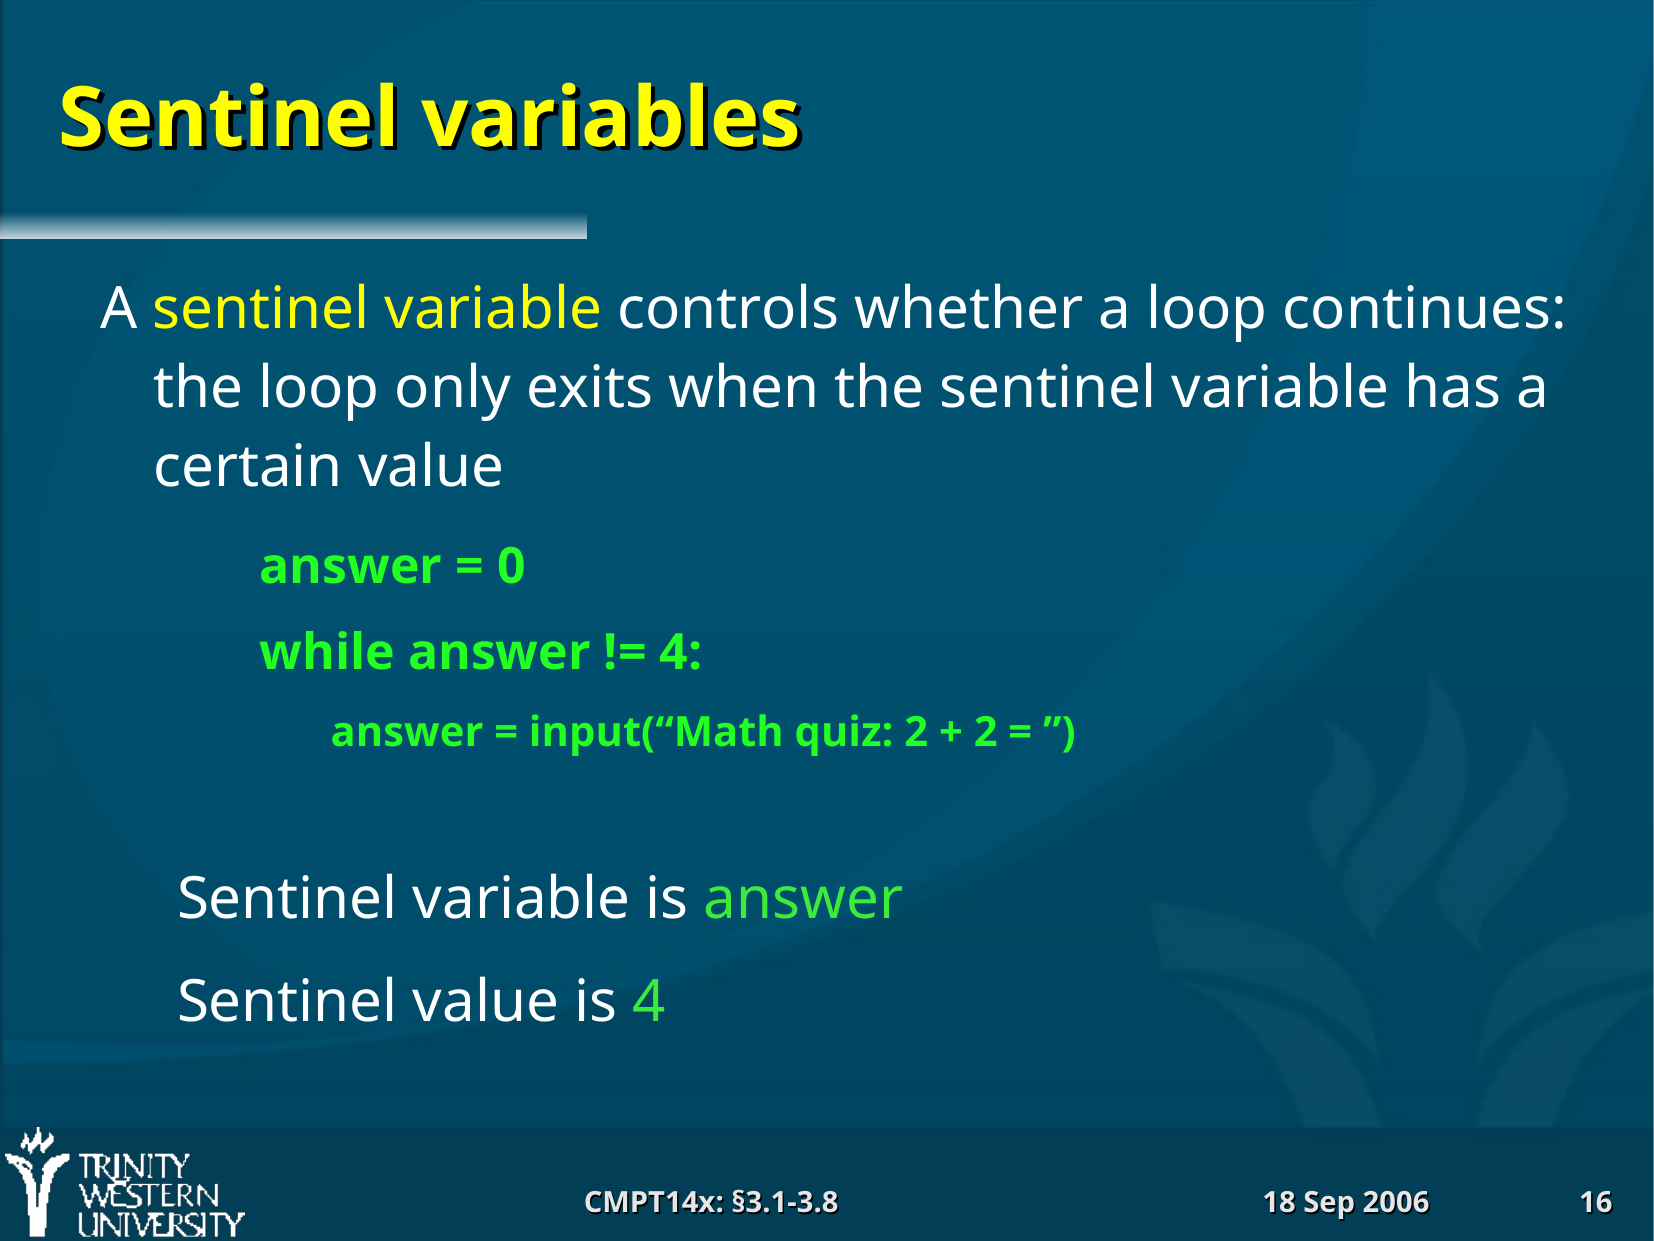

# Sentinel variables
A sentinel variable controls whether a loop continues: the loop only exits when the sentinel variable has a certain value
answer = 0
while answer != 4:
answer = input(“Math quiz: 2 + 2 = ”)
Sentinel variable is answer
Sentinel value is 4
CMPT14x: §3.1-3.8
18 Sep 2006
16